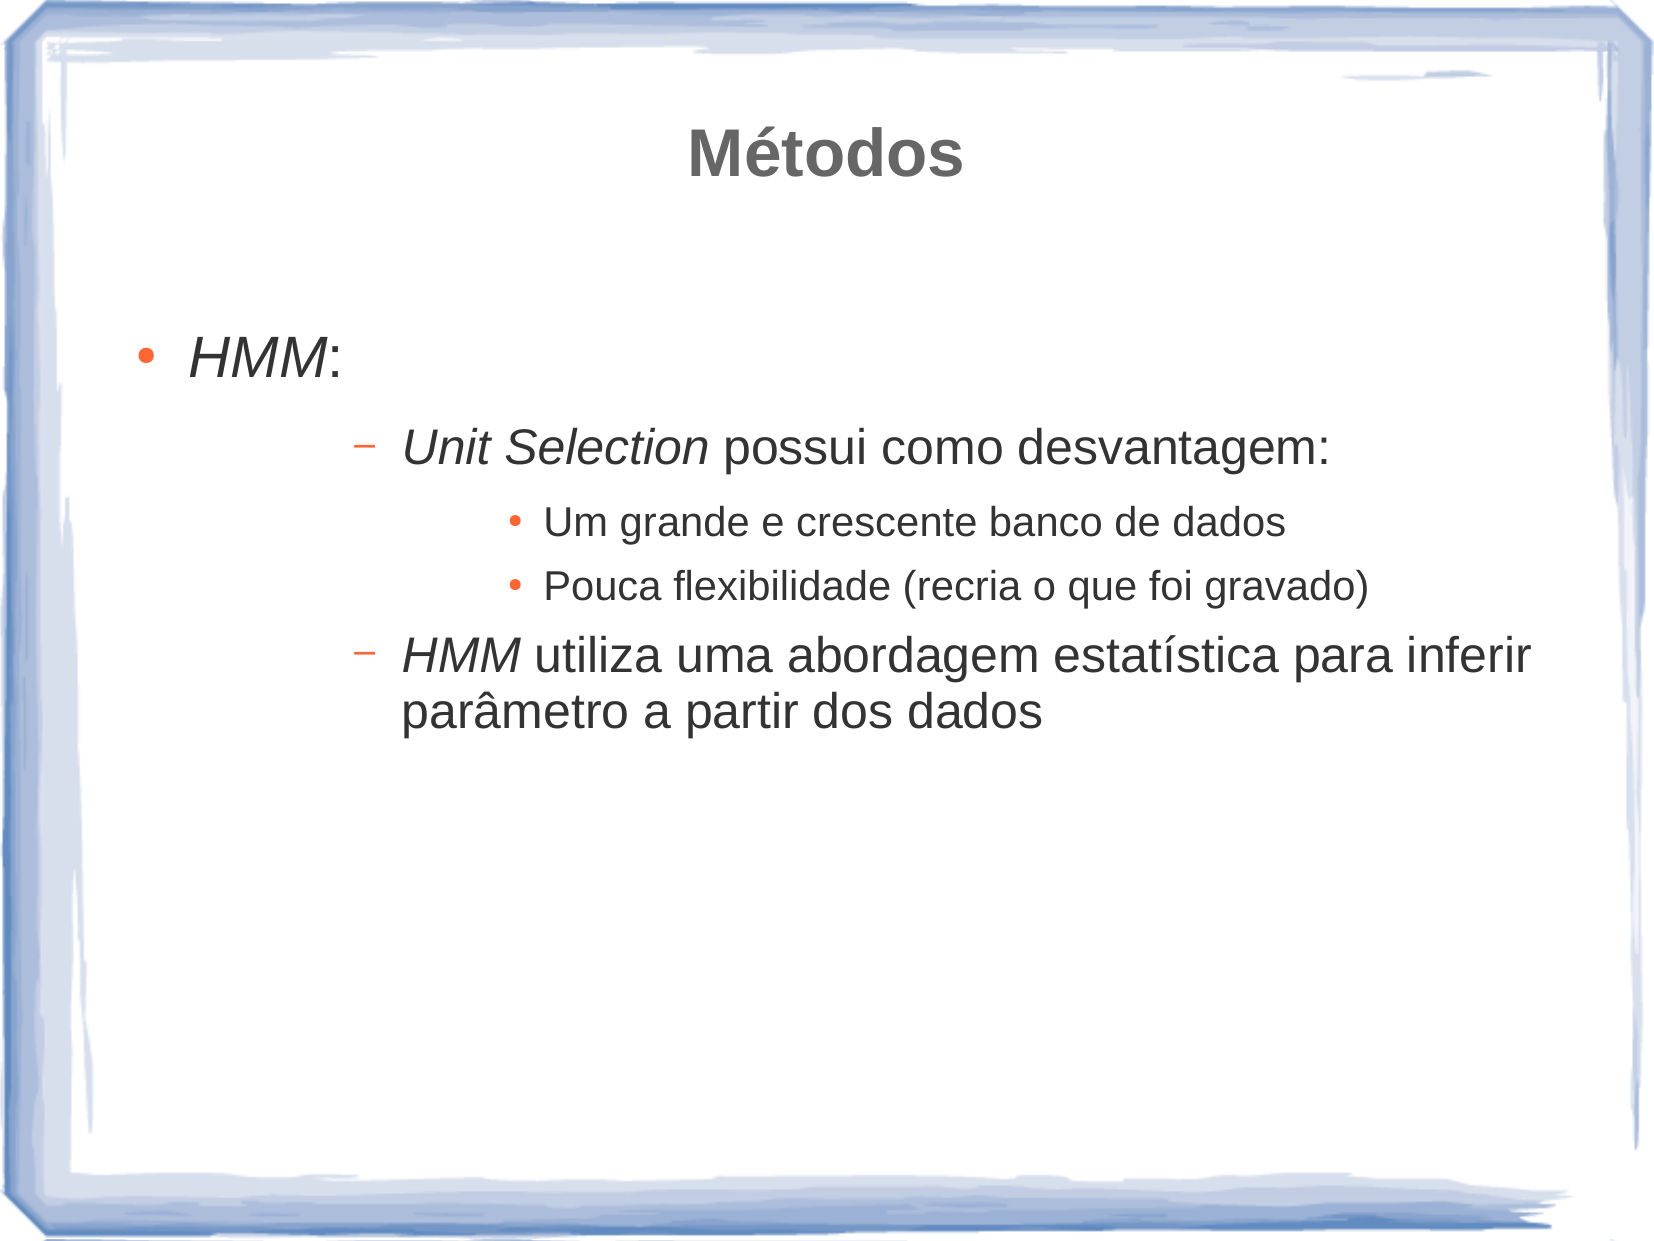

# Métodos
HMM:
Unit Selection possui como desvantagem:
Um grande e crescente banco de dados
Pouca flexibilidade (recria o que foi gravado)
HMM utiliza uma abordagem estatística para inferir parâmetro a partir dos dados